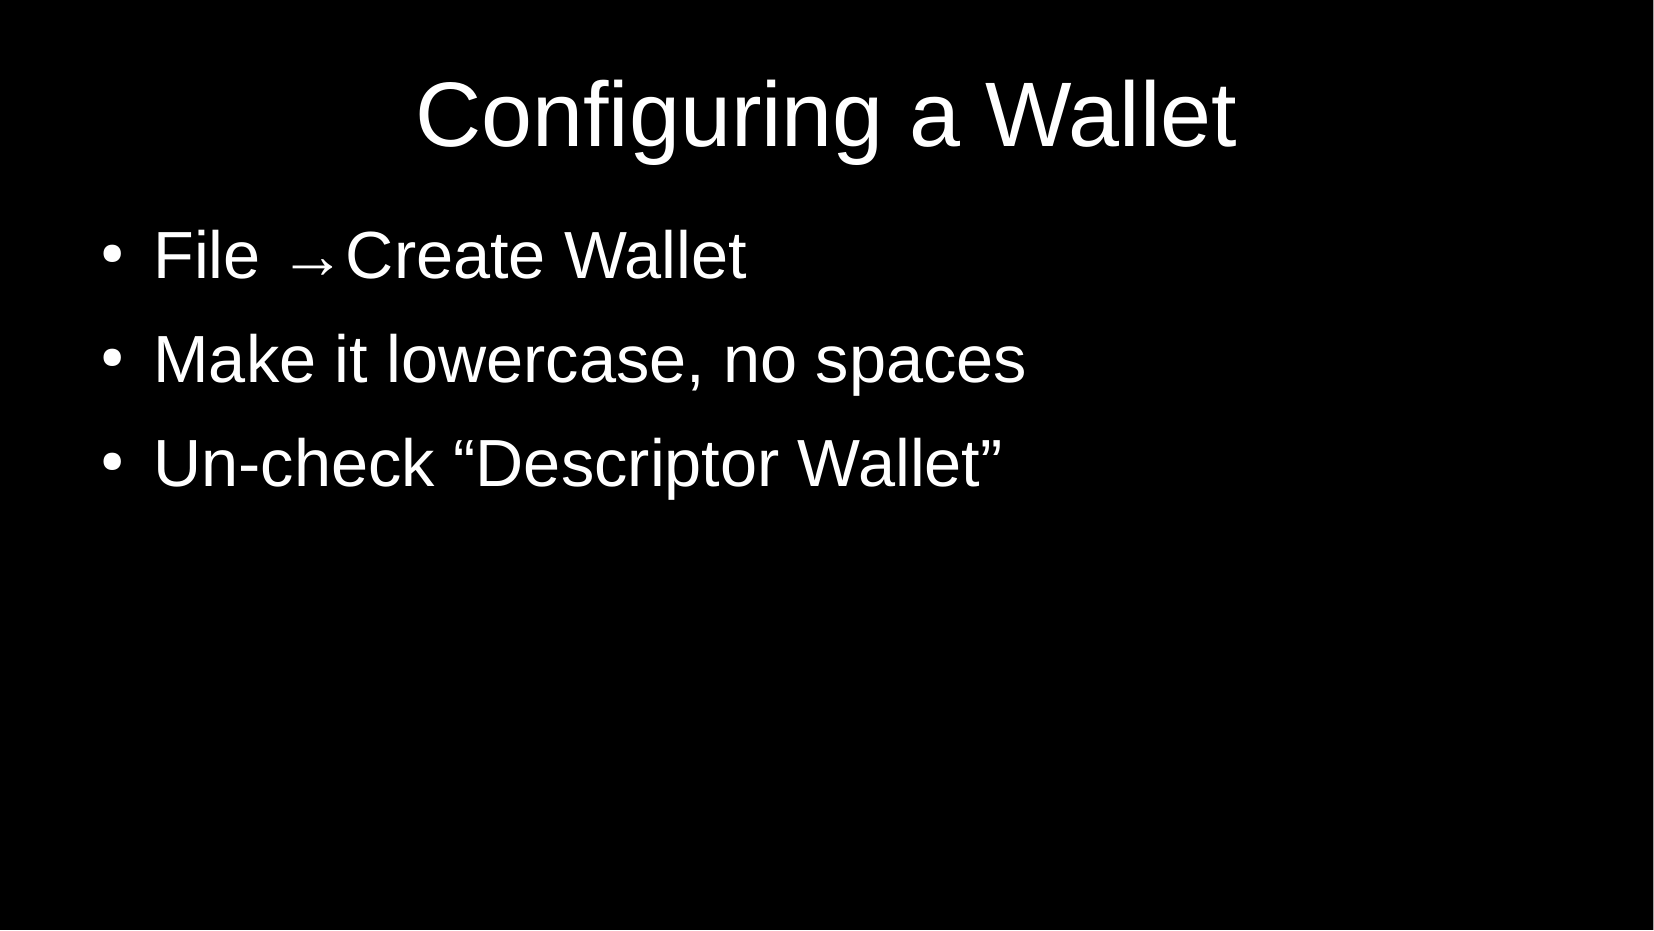

# Configuring a Wallet
File →Create Wallet
Make it lowercase, no spaces
Un-check “Descriptor Wallet”